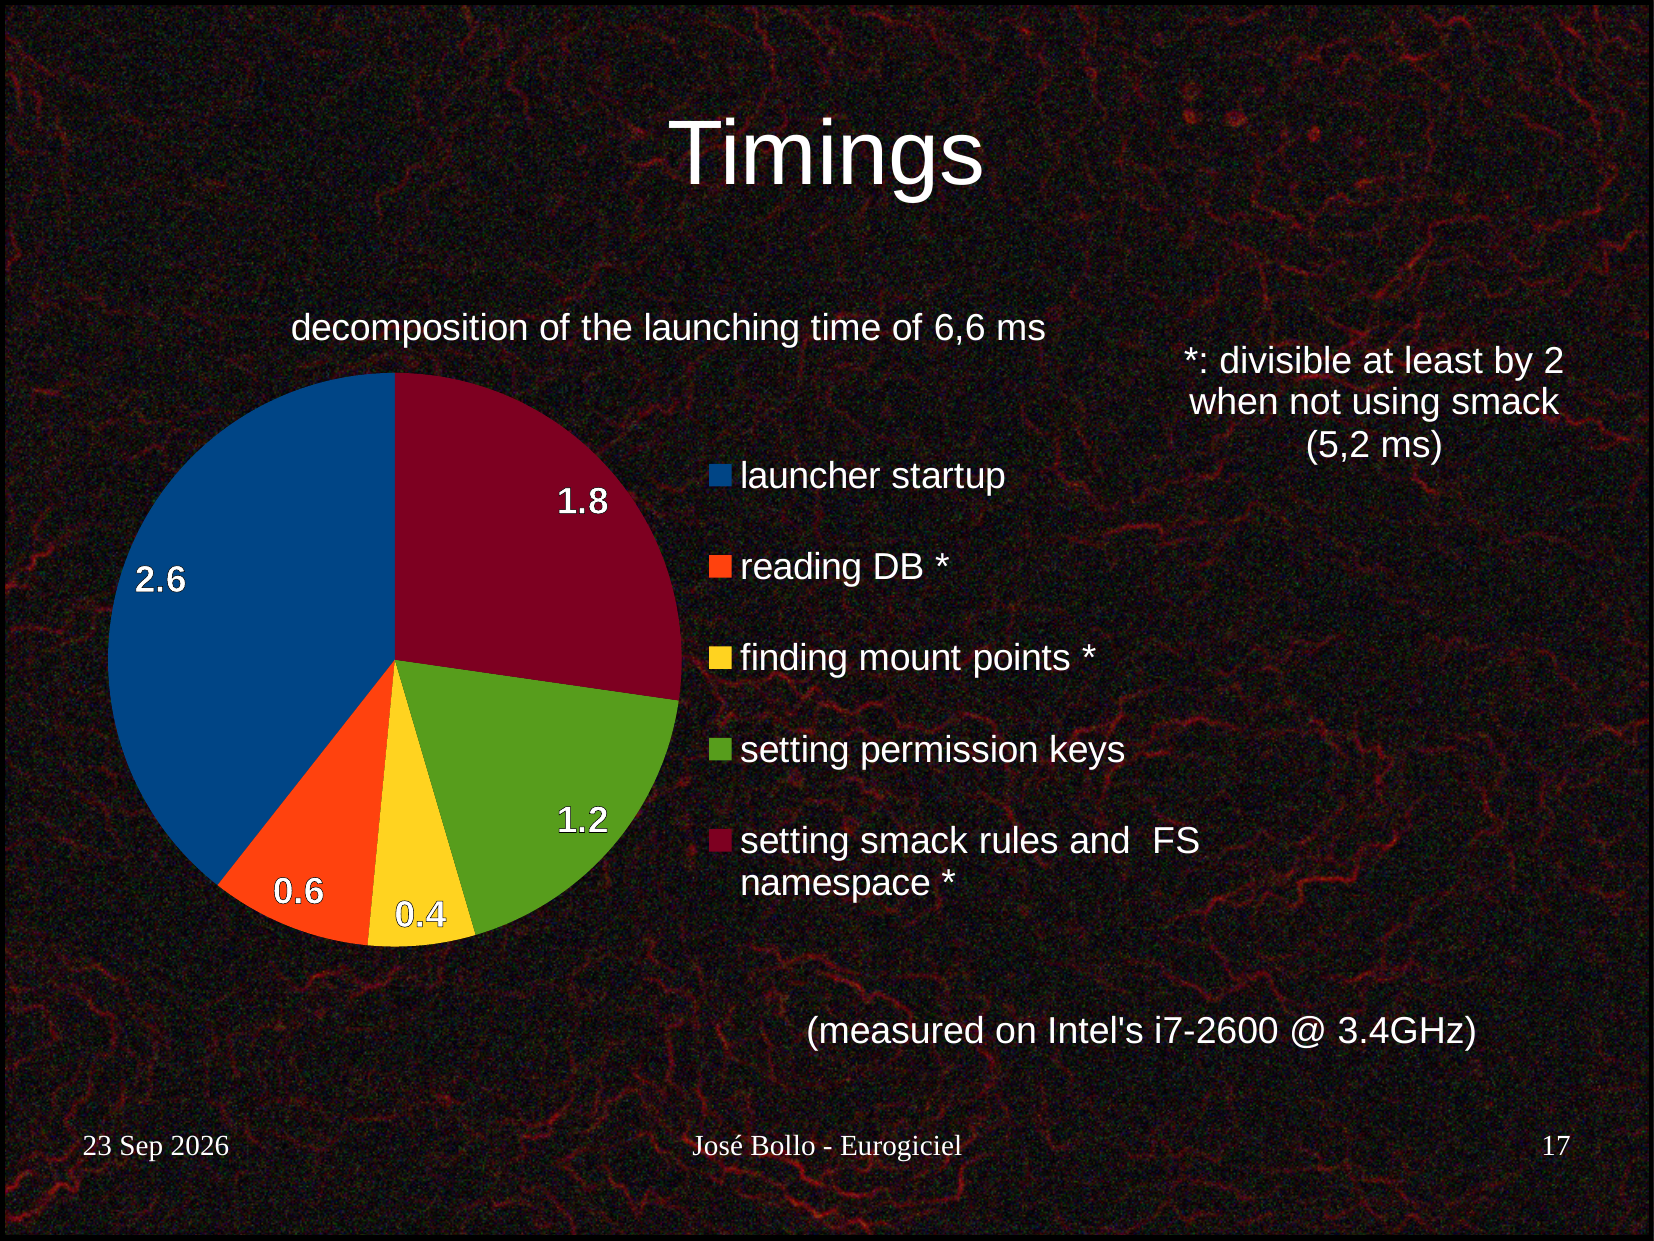

# Timings
### Chart: decomposition of the launching time of 6,6 ms
| Category | 1 colonne |
|---|---|
| launcher startup | 2.6 |
| reading DB * | 0.6 |
| finding mount points * | 0.4 |
| setting permission keys | 1.2 |
| setting smack rules and FS namespace * | 1.8 |*: divisible at least by 2 when not using smack (5,2 ms)
(measured on Intel's i7-2600 @ 3.4GHz)
José Bollo - Eurogiciel
17